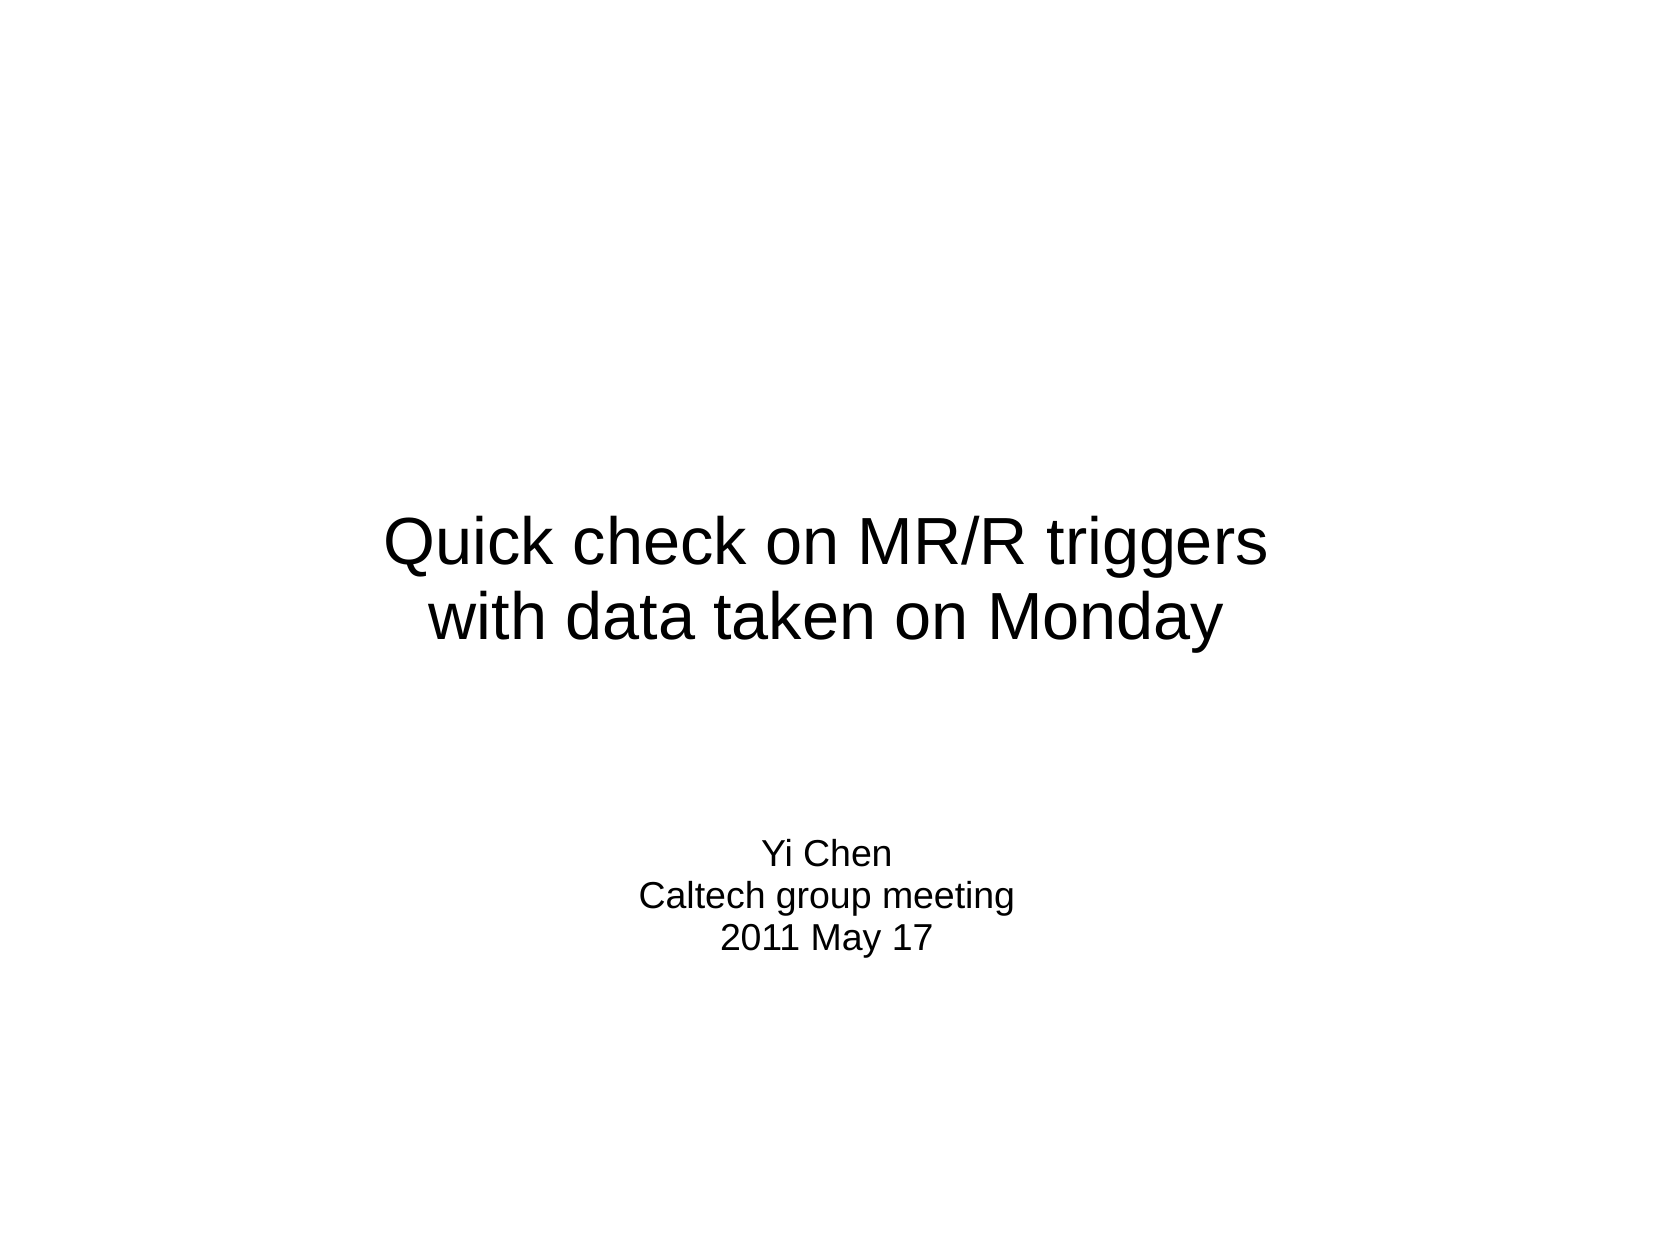

# Quick check on MR/R triggers
with data taken on Monday
Yi Chen
Caltech group meeting
2011 May 17